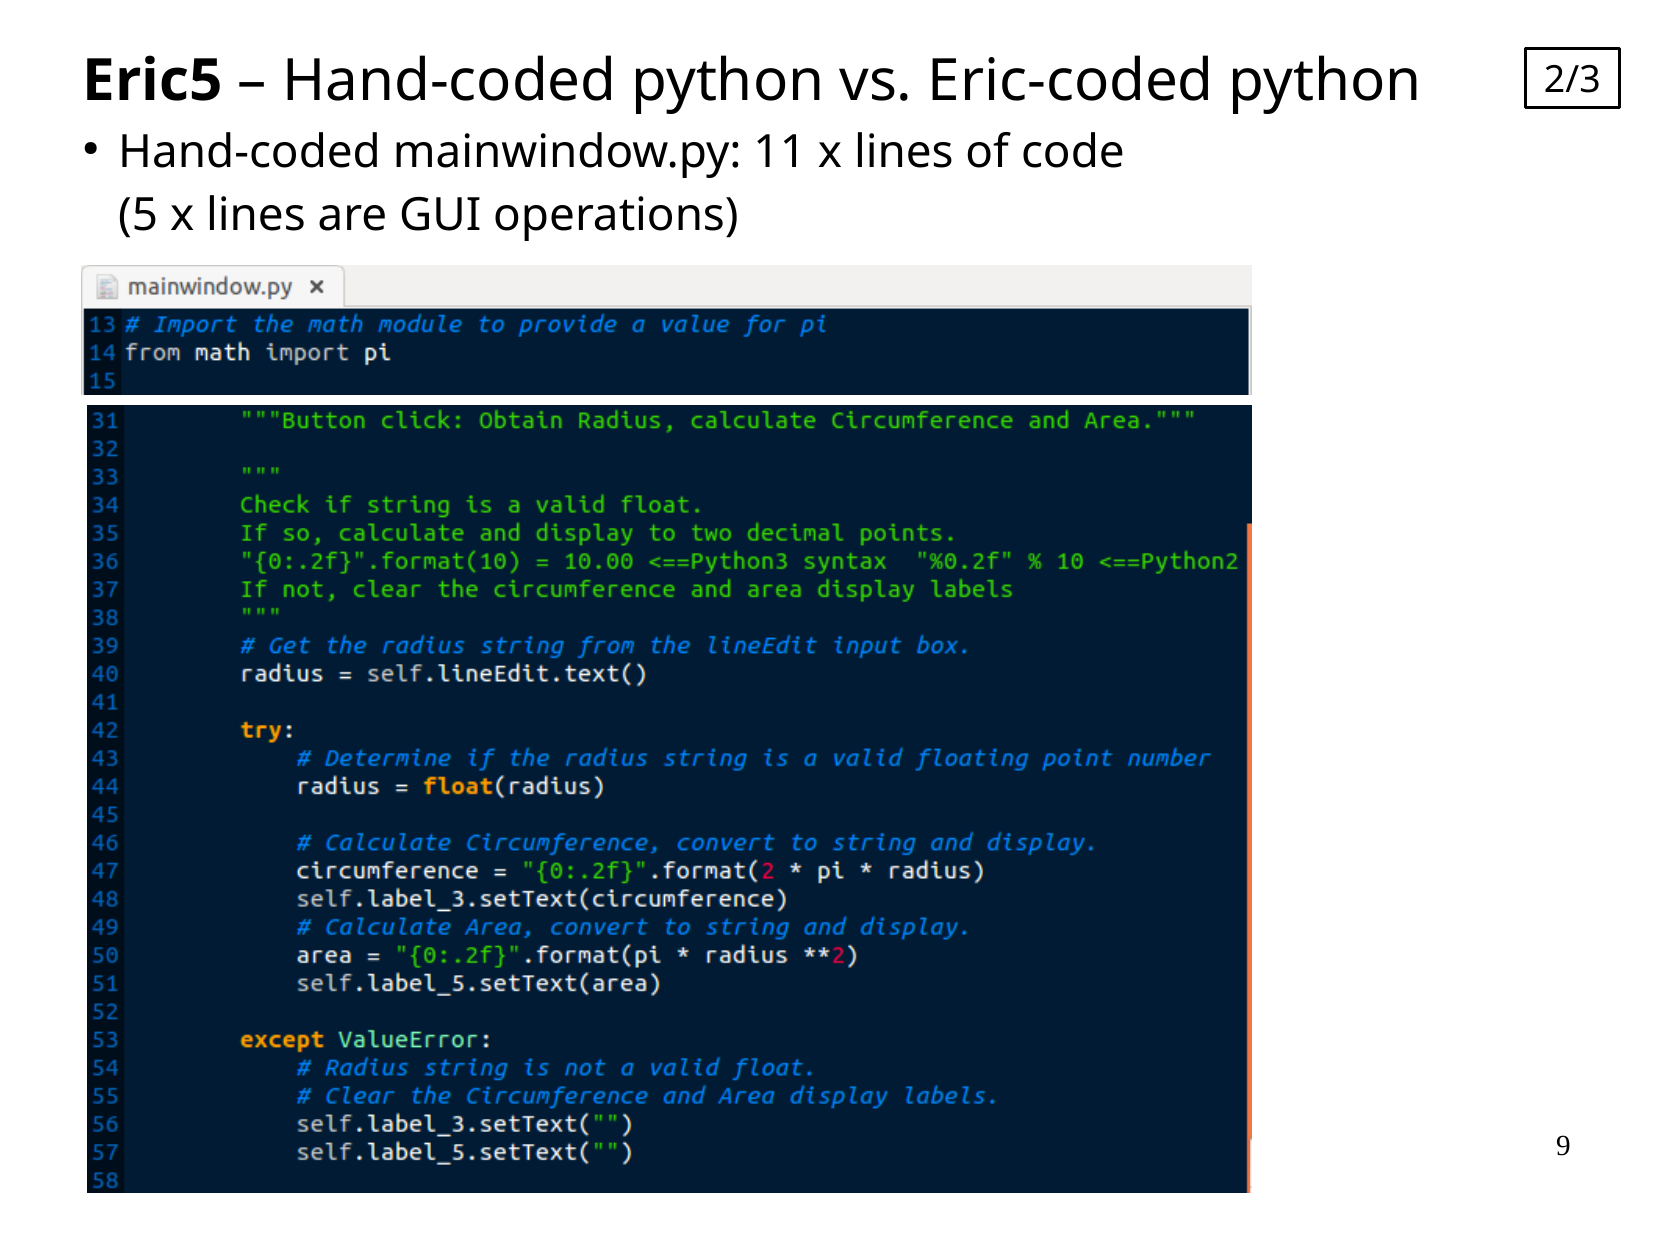

# Eric5 – Hand-coded python vs. Eric-coded python
2/3
Hand-coded mainwindow.py: 11 x lines of code
(5 x lines are GUI operations)
9